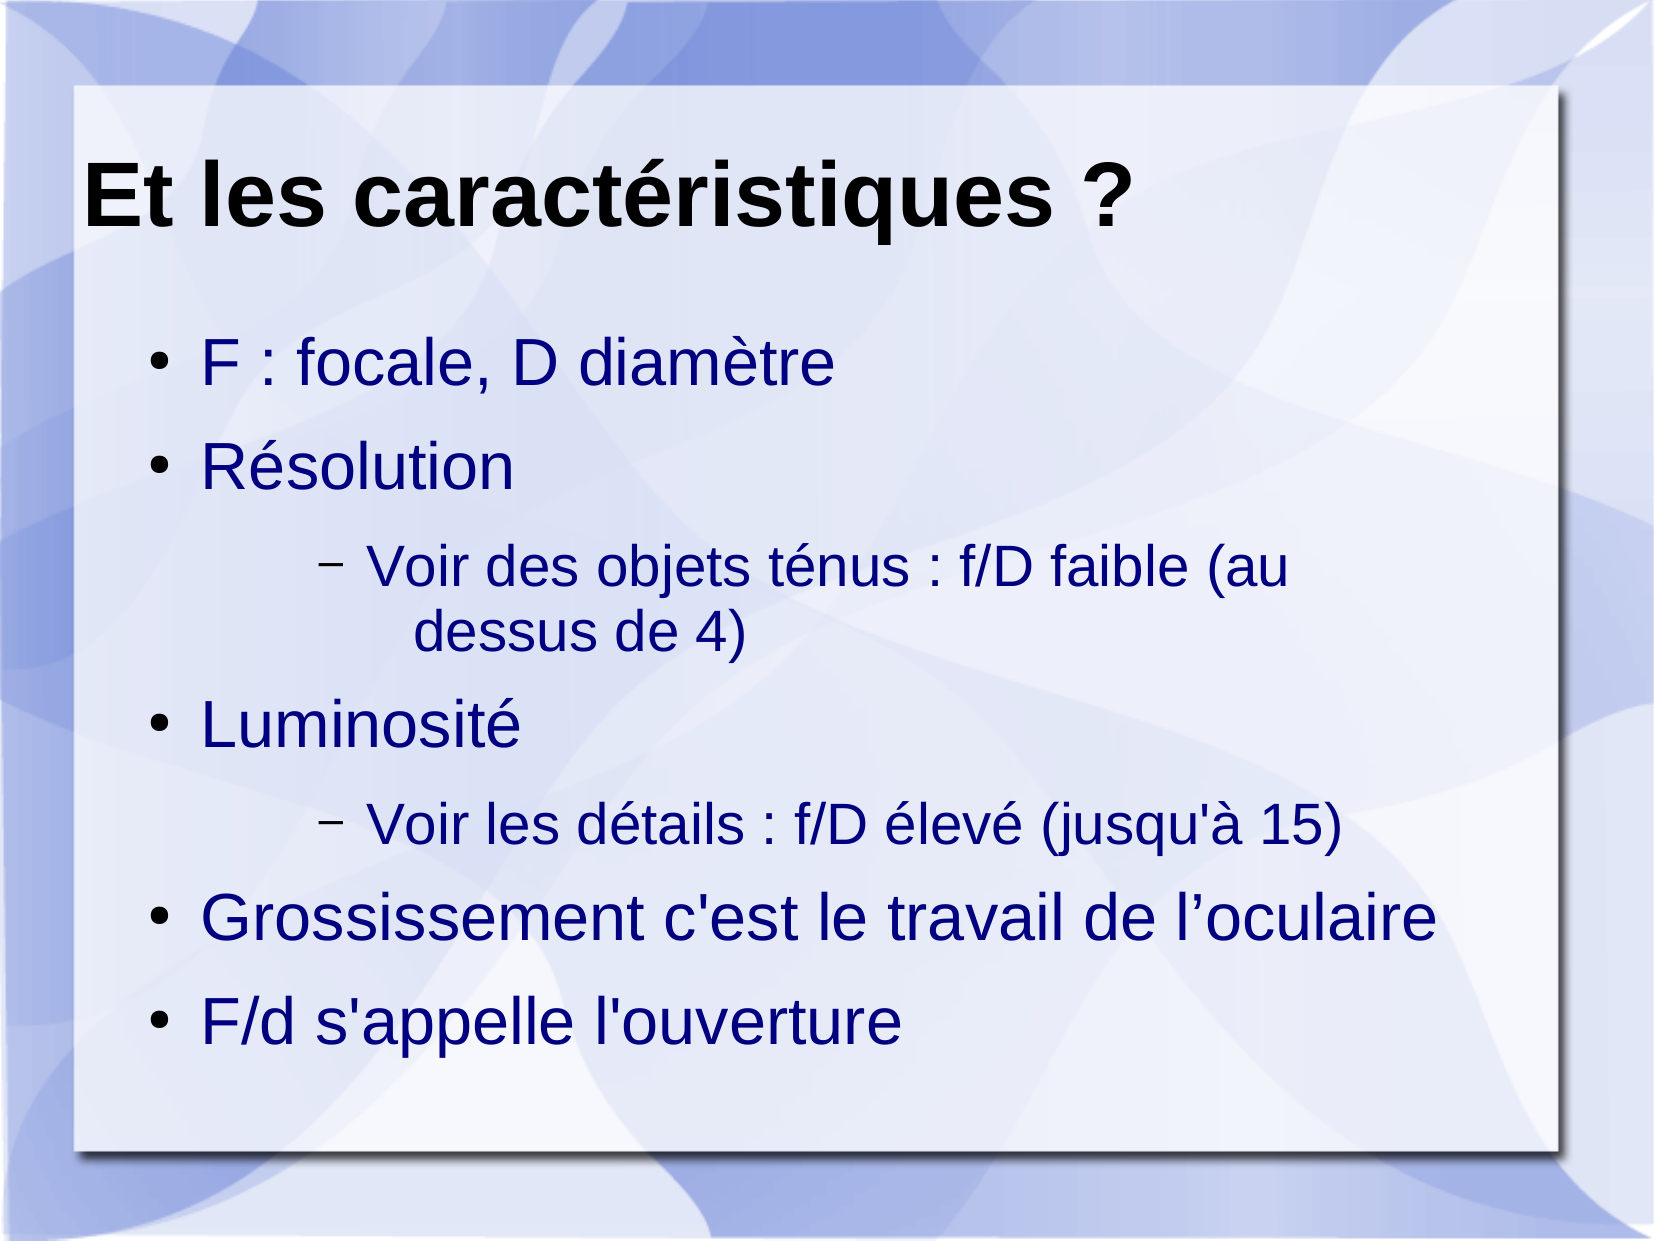

# Et les caractéristiques ?
F : focale, D diamètre
Résolution
Voir des objets ténus : f/D faible (au dessus de 4)
Luminosité
Voir les détails : f/D élevé (jusqu'à 15)
Grossissement c'est le travail de l’oculaire
F/d s'appelle l'ouverture